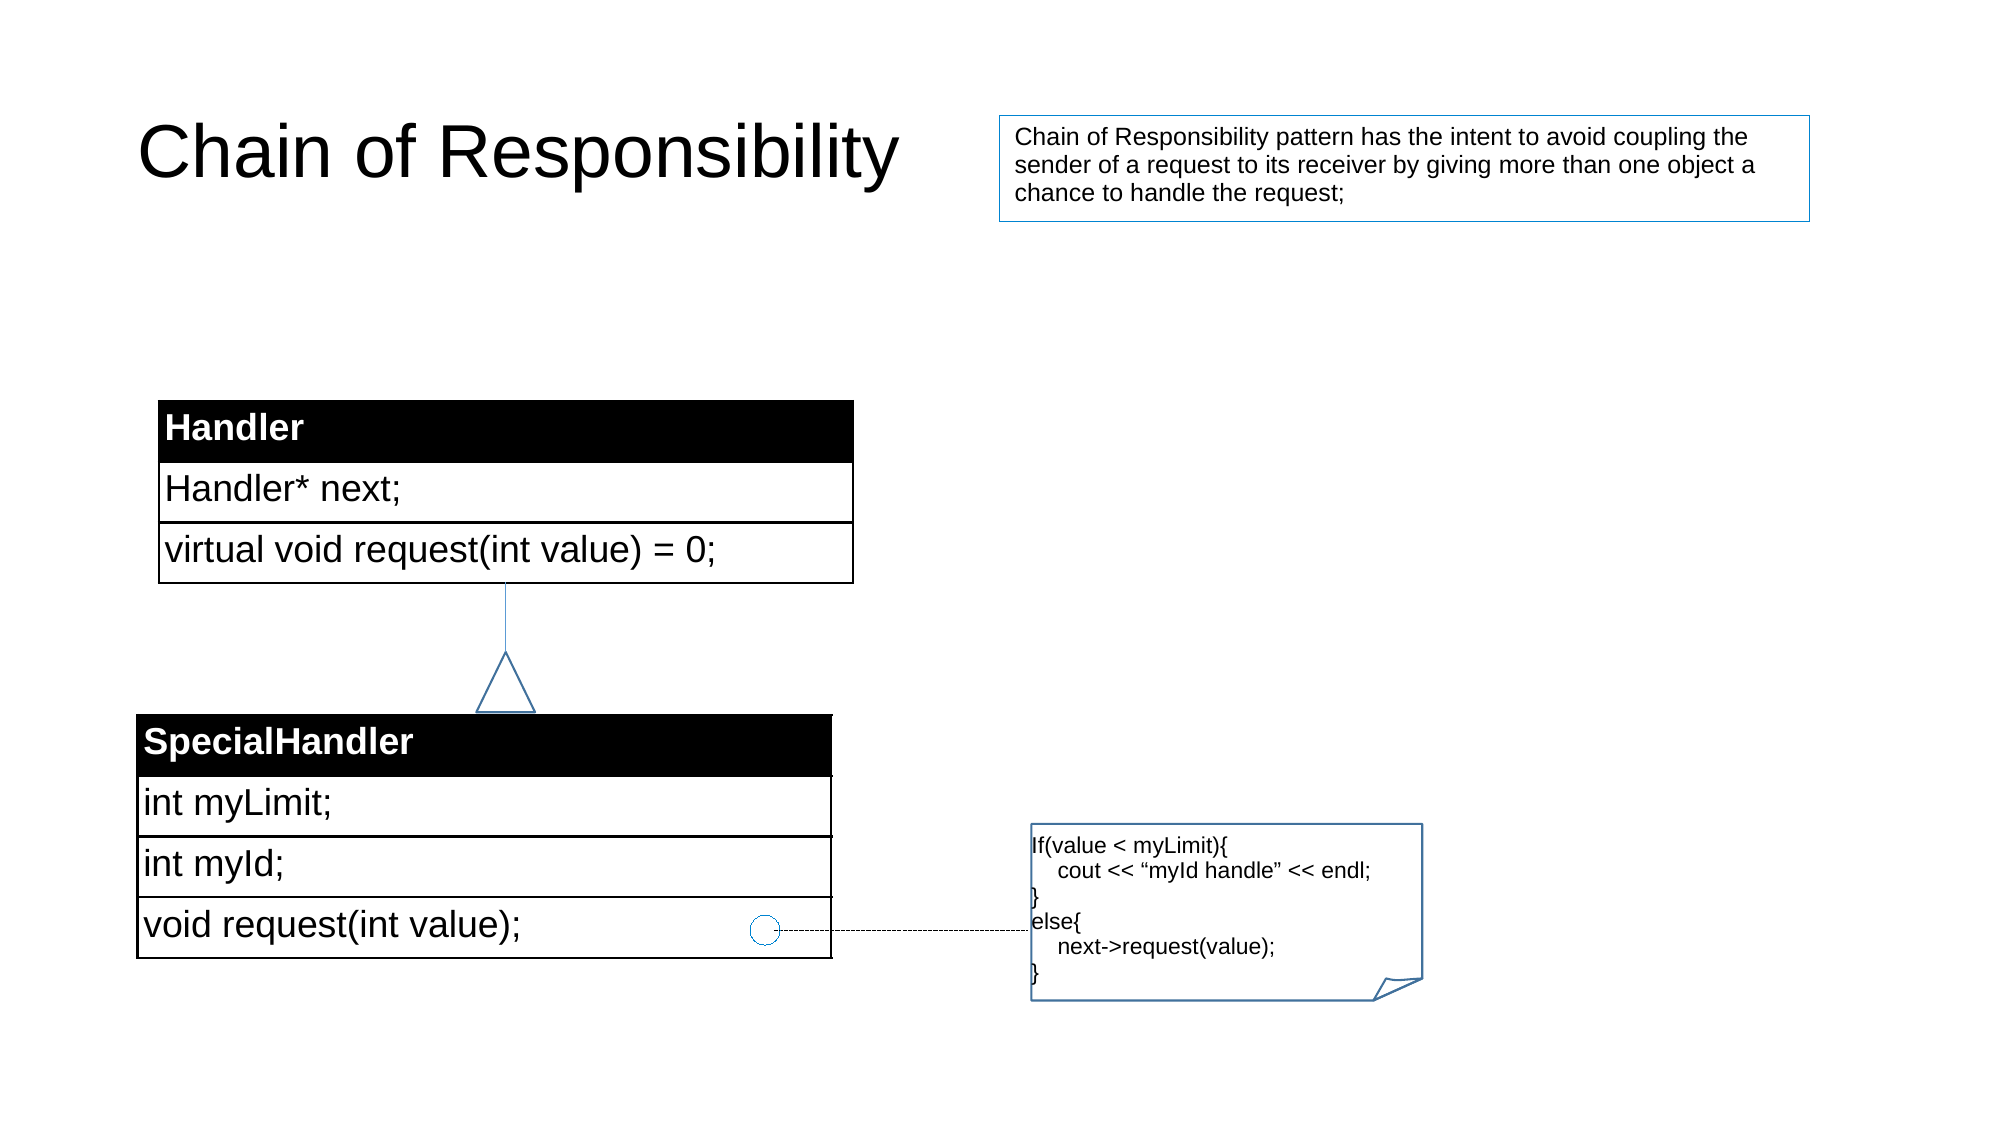

# Chain of Responsibility
Chain of Responsibility pattern has the intent to avoid coupling the sender of a request to its receiver by giving more than one object a chance to handle the request;
| Handler |
| --- |
| Handler\* next; |
| virtual void request(int value) = 0; |
| SpecialHandler |
| --- |
| int myLimit; |
| int myId; |
| void request(int value); |
If(value < myLimit){
 cout << “myId handle” << endl;
}
else{
 next->request(value);
}